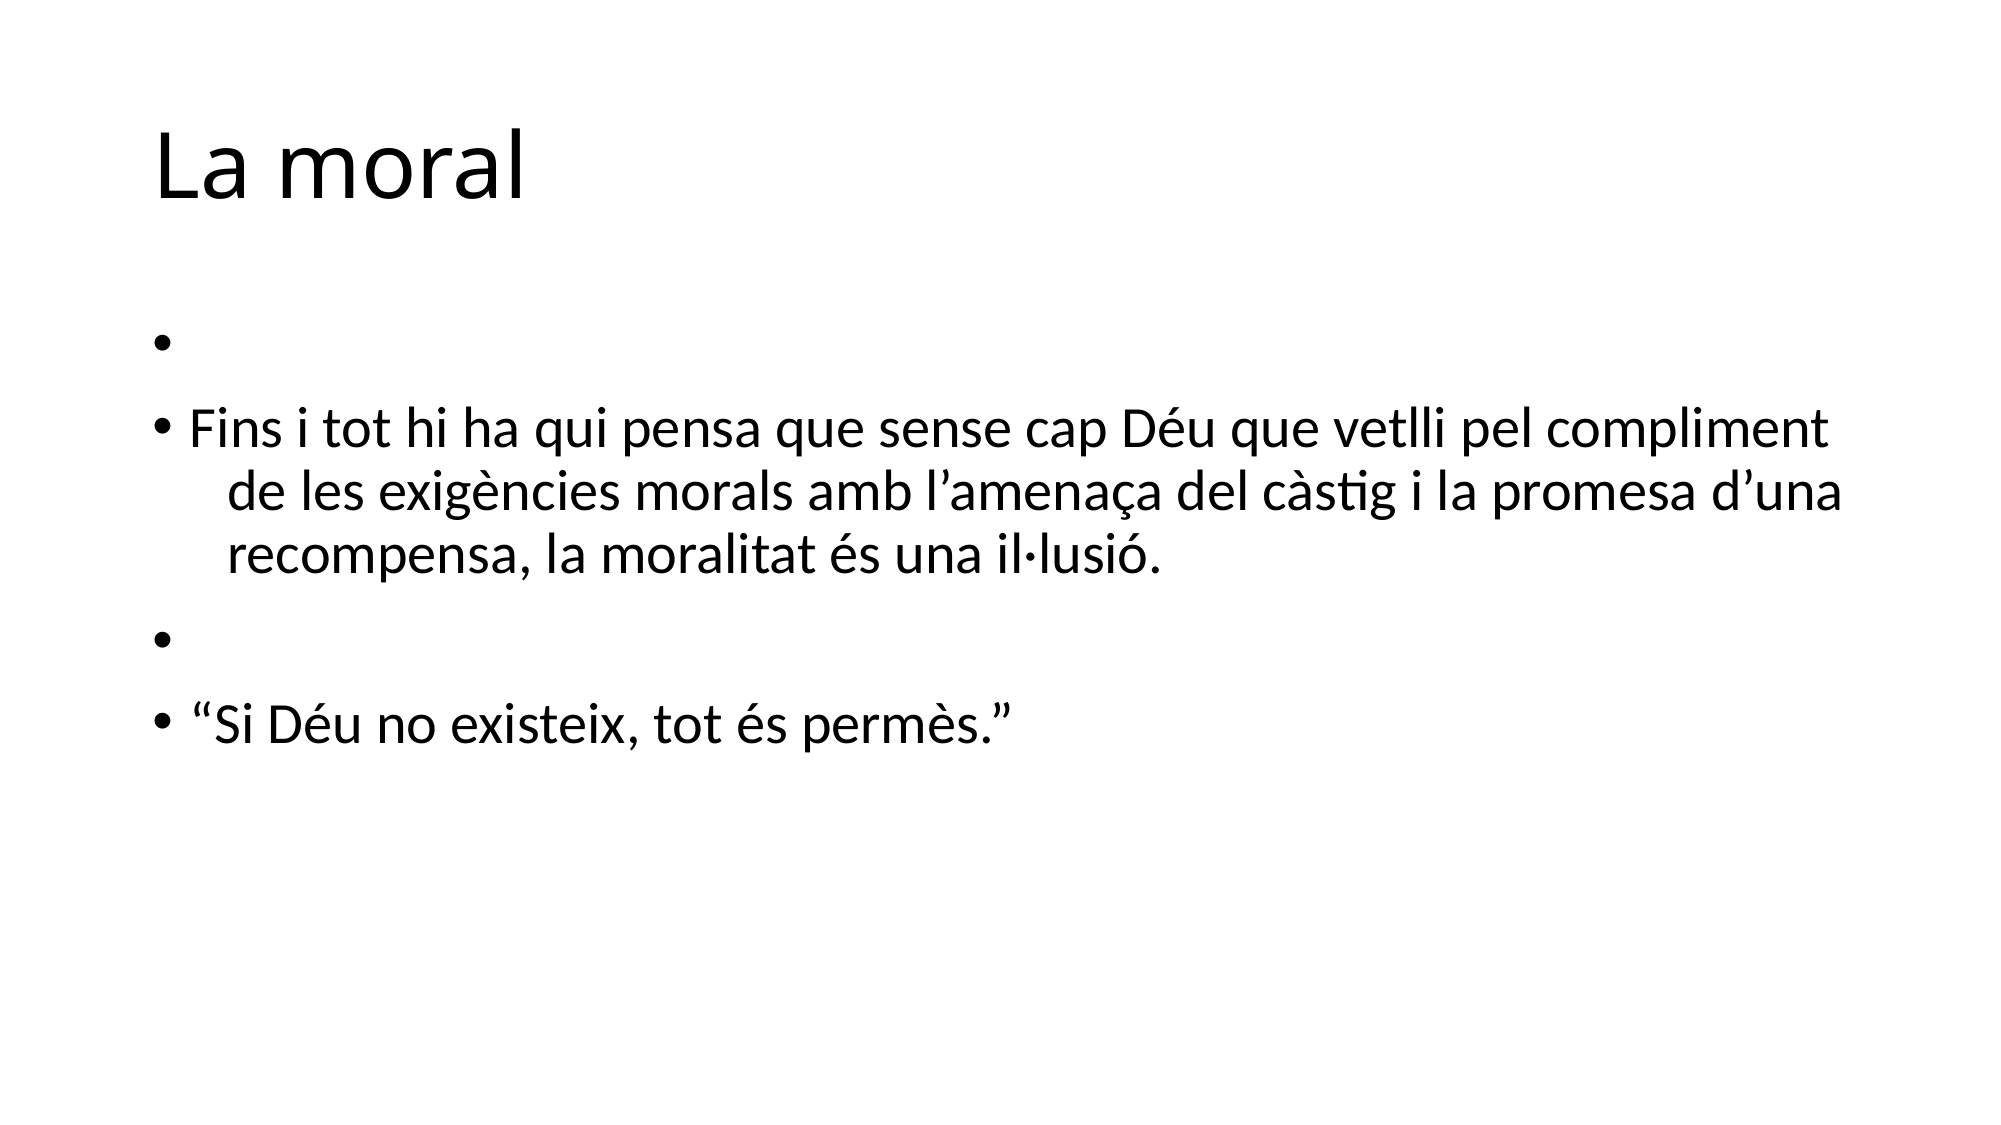

# La moral
Fins i tot hi ha qui pensa que sense cap Déu que vetlli pel compliment de les exigències morals amb l’amenaça del càstig i la promesa d’una recompensa, la moralitat és una il·lusió.
“Si Déu no existeix, tot és permès.”